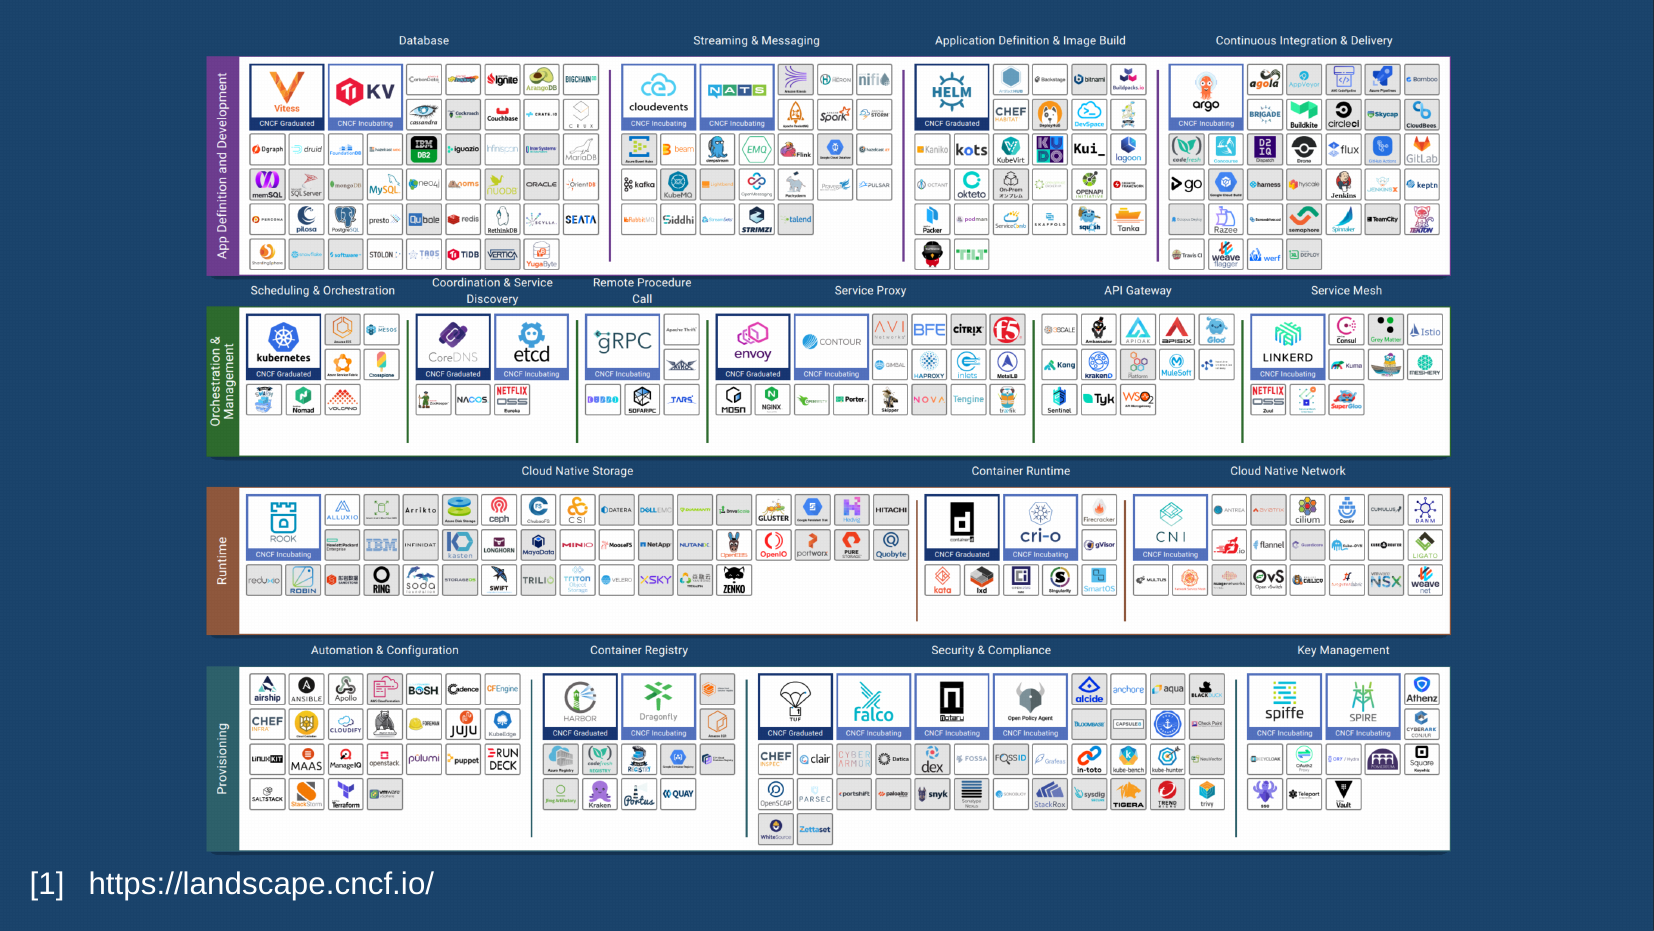

[1]	https://landscape.cncf.io/
Commercial Open Source Startups
© 2021 Dirk Riehle - Some Rights Reserved
19